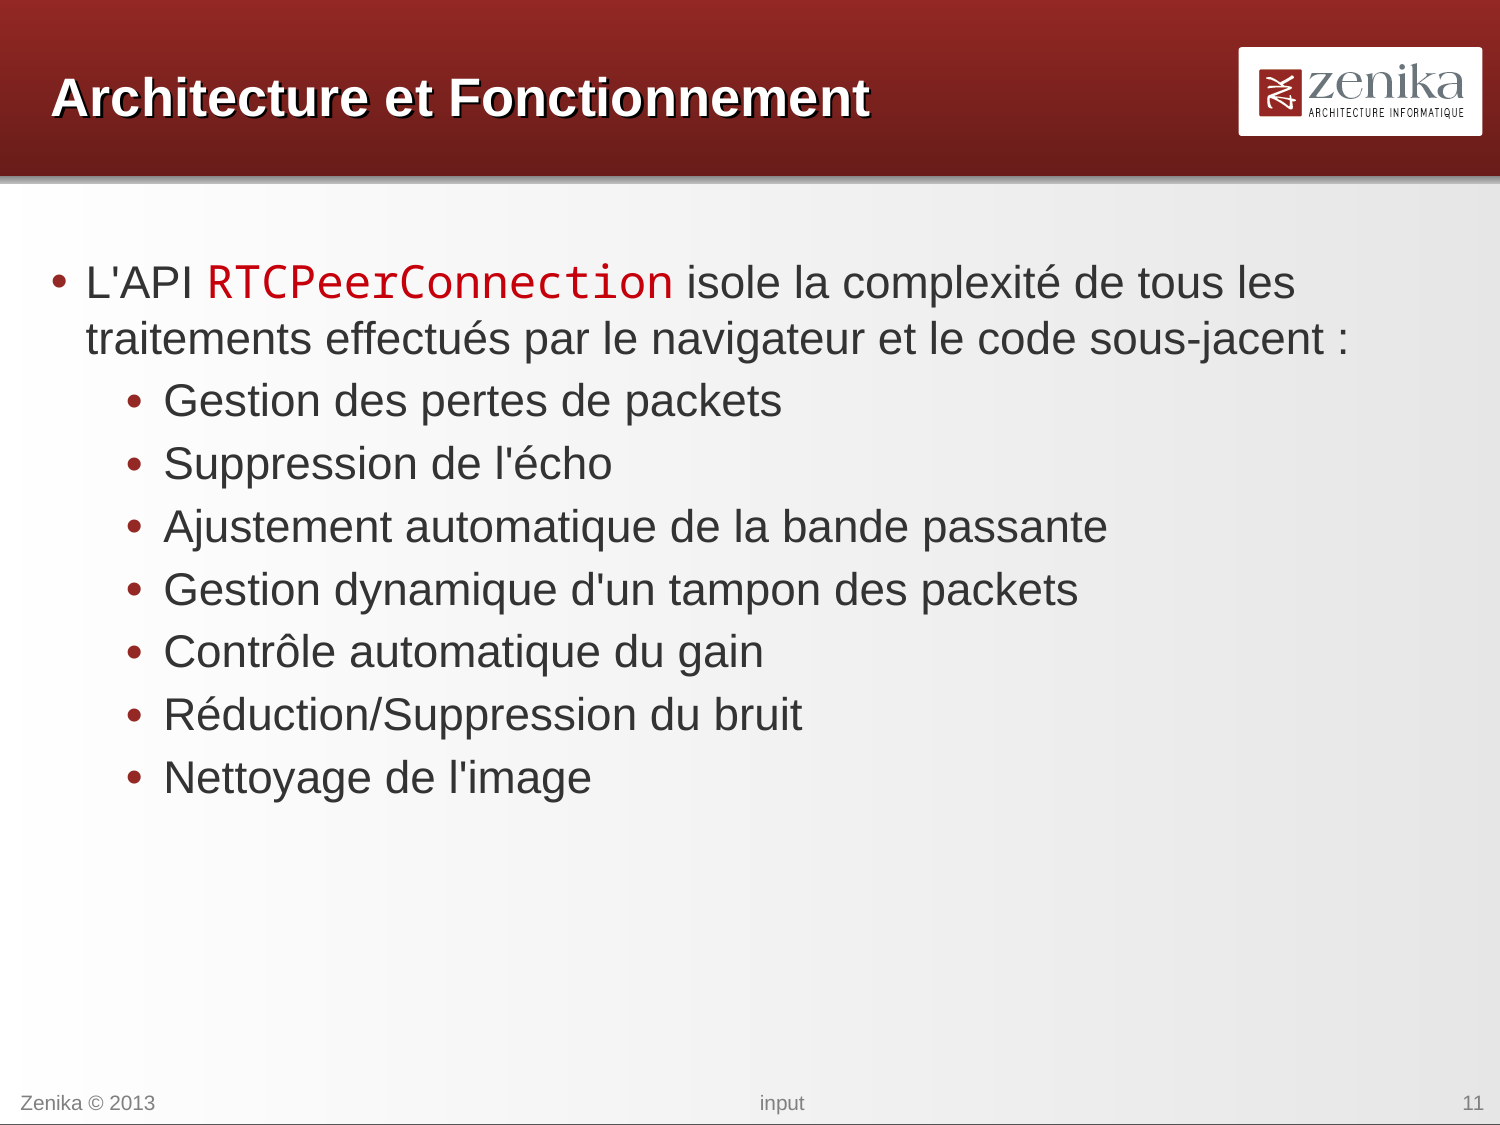

# Architecture et Fonctionnement
L'API RTCPeerConnection isole la complexité de tous les traitements effectués par le navigateur et le code sous-jacent :
Gestion des pertes de packets
Suppression de l'écho
Ajustement automatique de la bande passante
Gestion dynamique d'un tampon des packets
Contrôle automatique du gain
Réduction/Suppression du bruit
Nettoyage de l'image